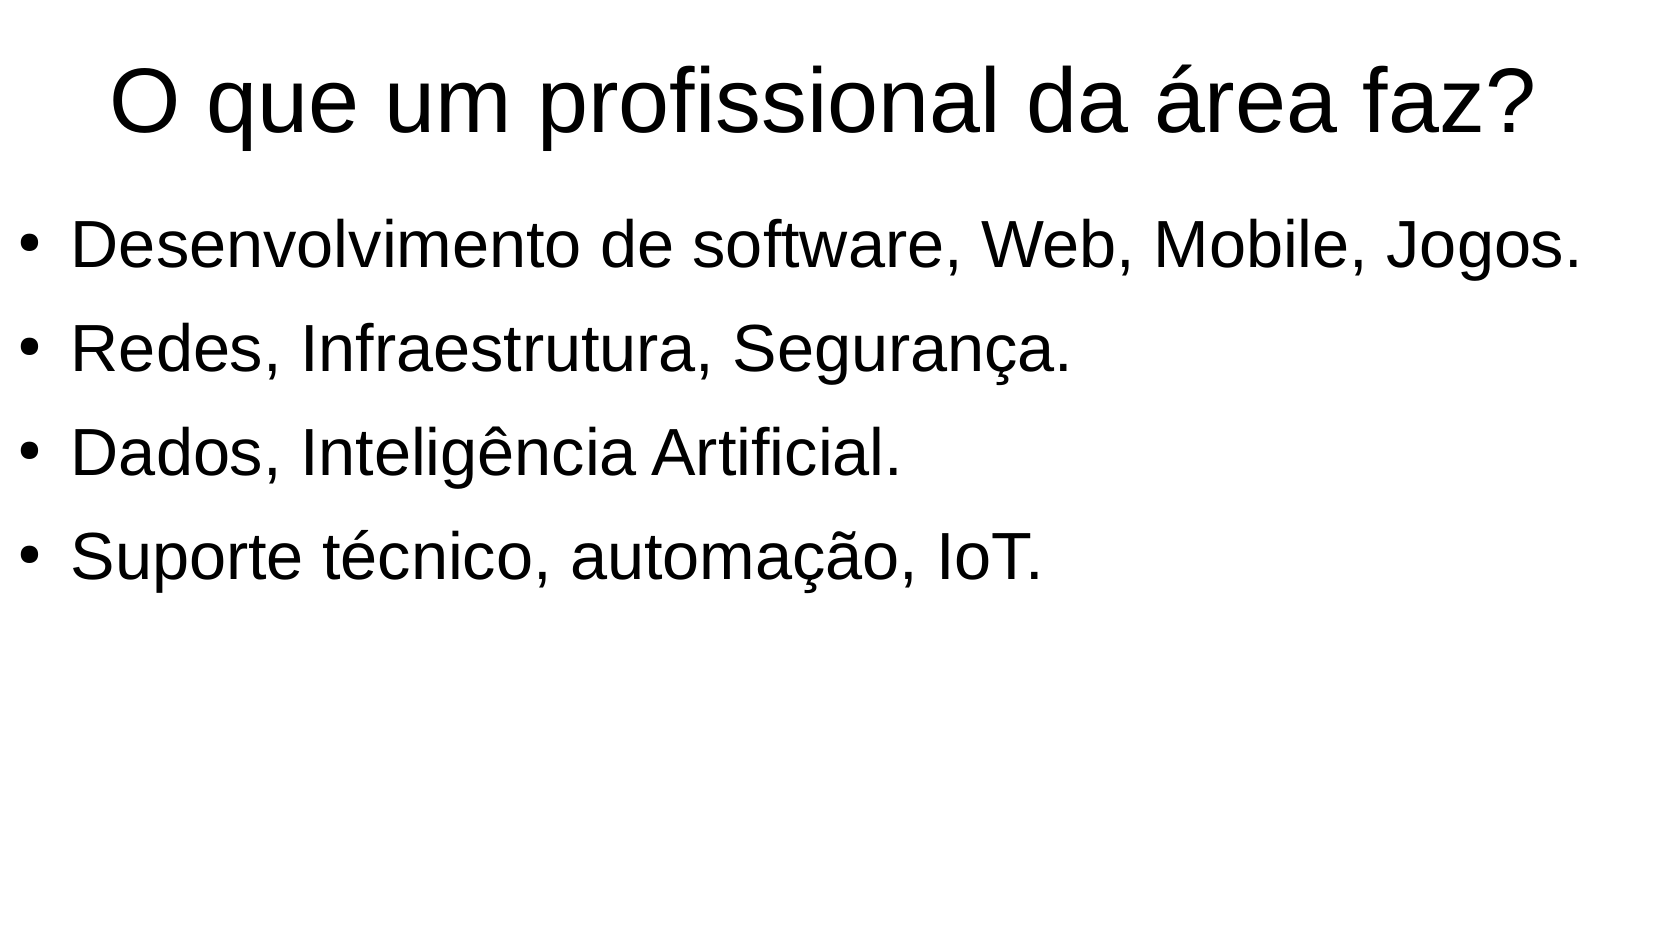

# O que um profissional da área faz?
Desenvolvimento de software, Web, Mobile, Jogos.
Redes, Infraestrutura, Segurança.
Dados, Inteligência Artificial.
Suporte técnico, automação, IoT.